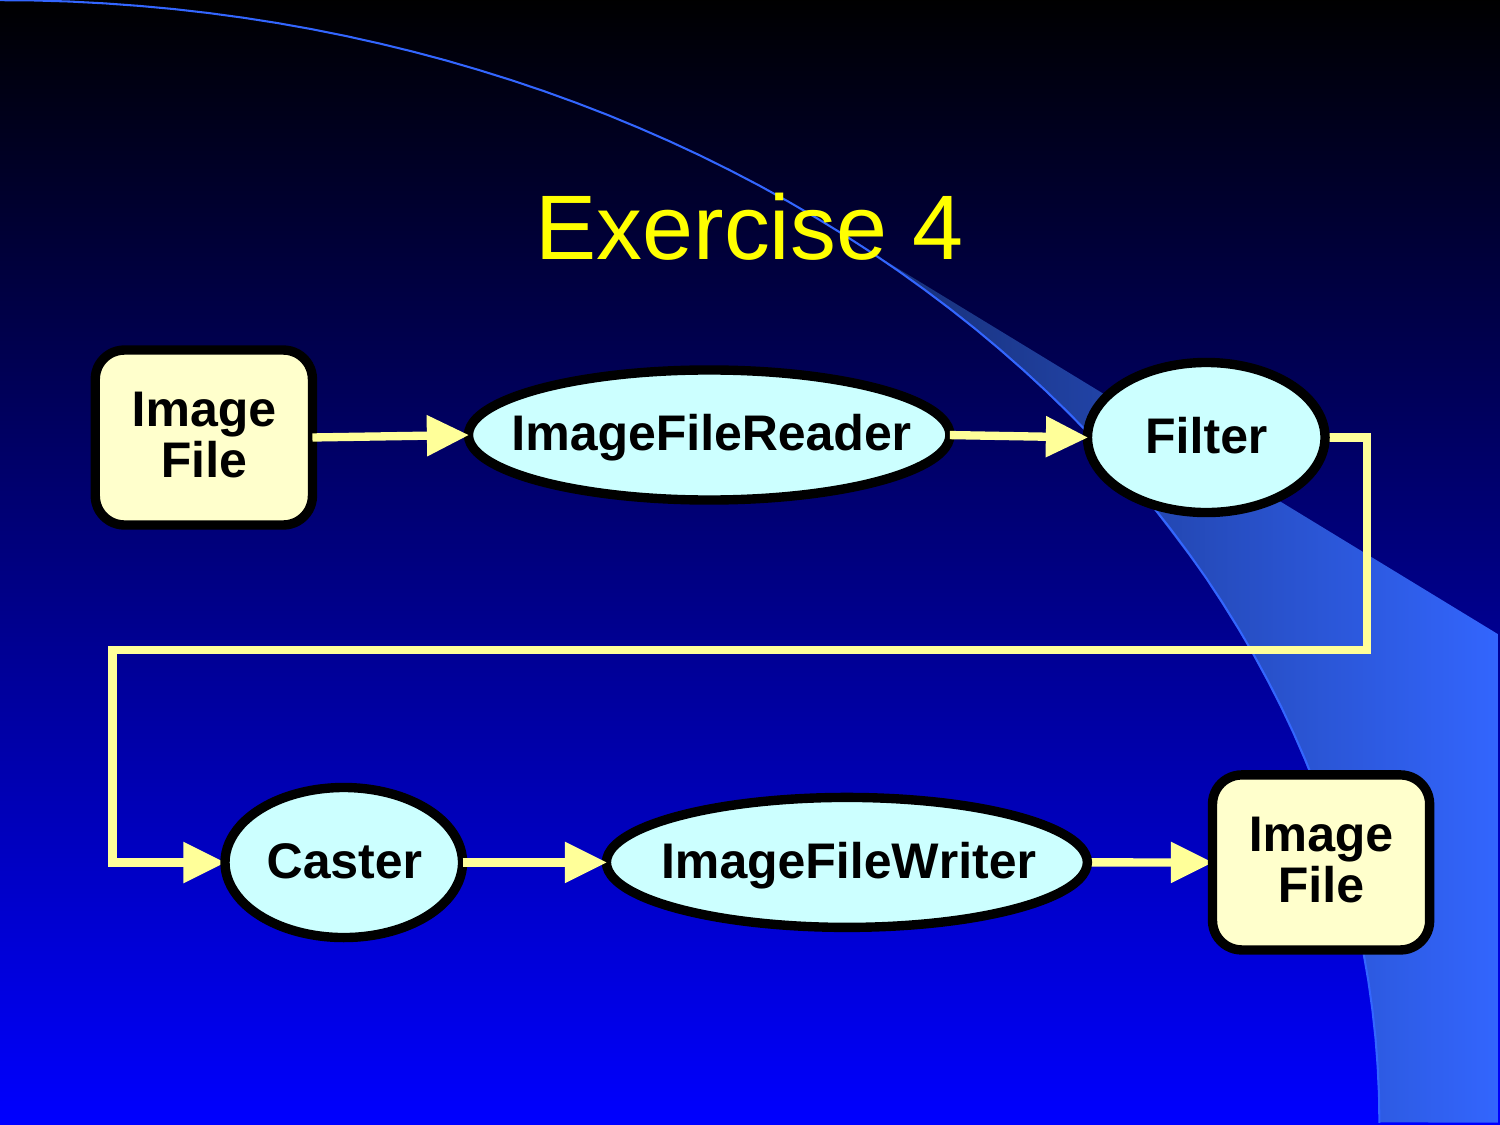

# Exercise 4
Image
File
Filter
ImageFileReader
Image
File
Caster
ImageFileWriter